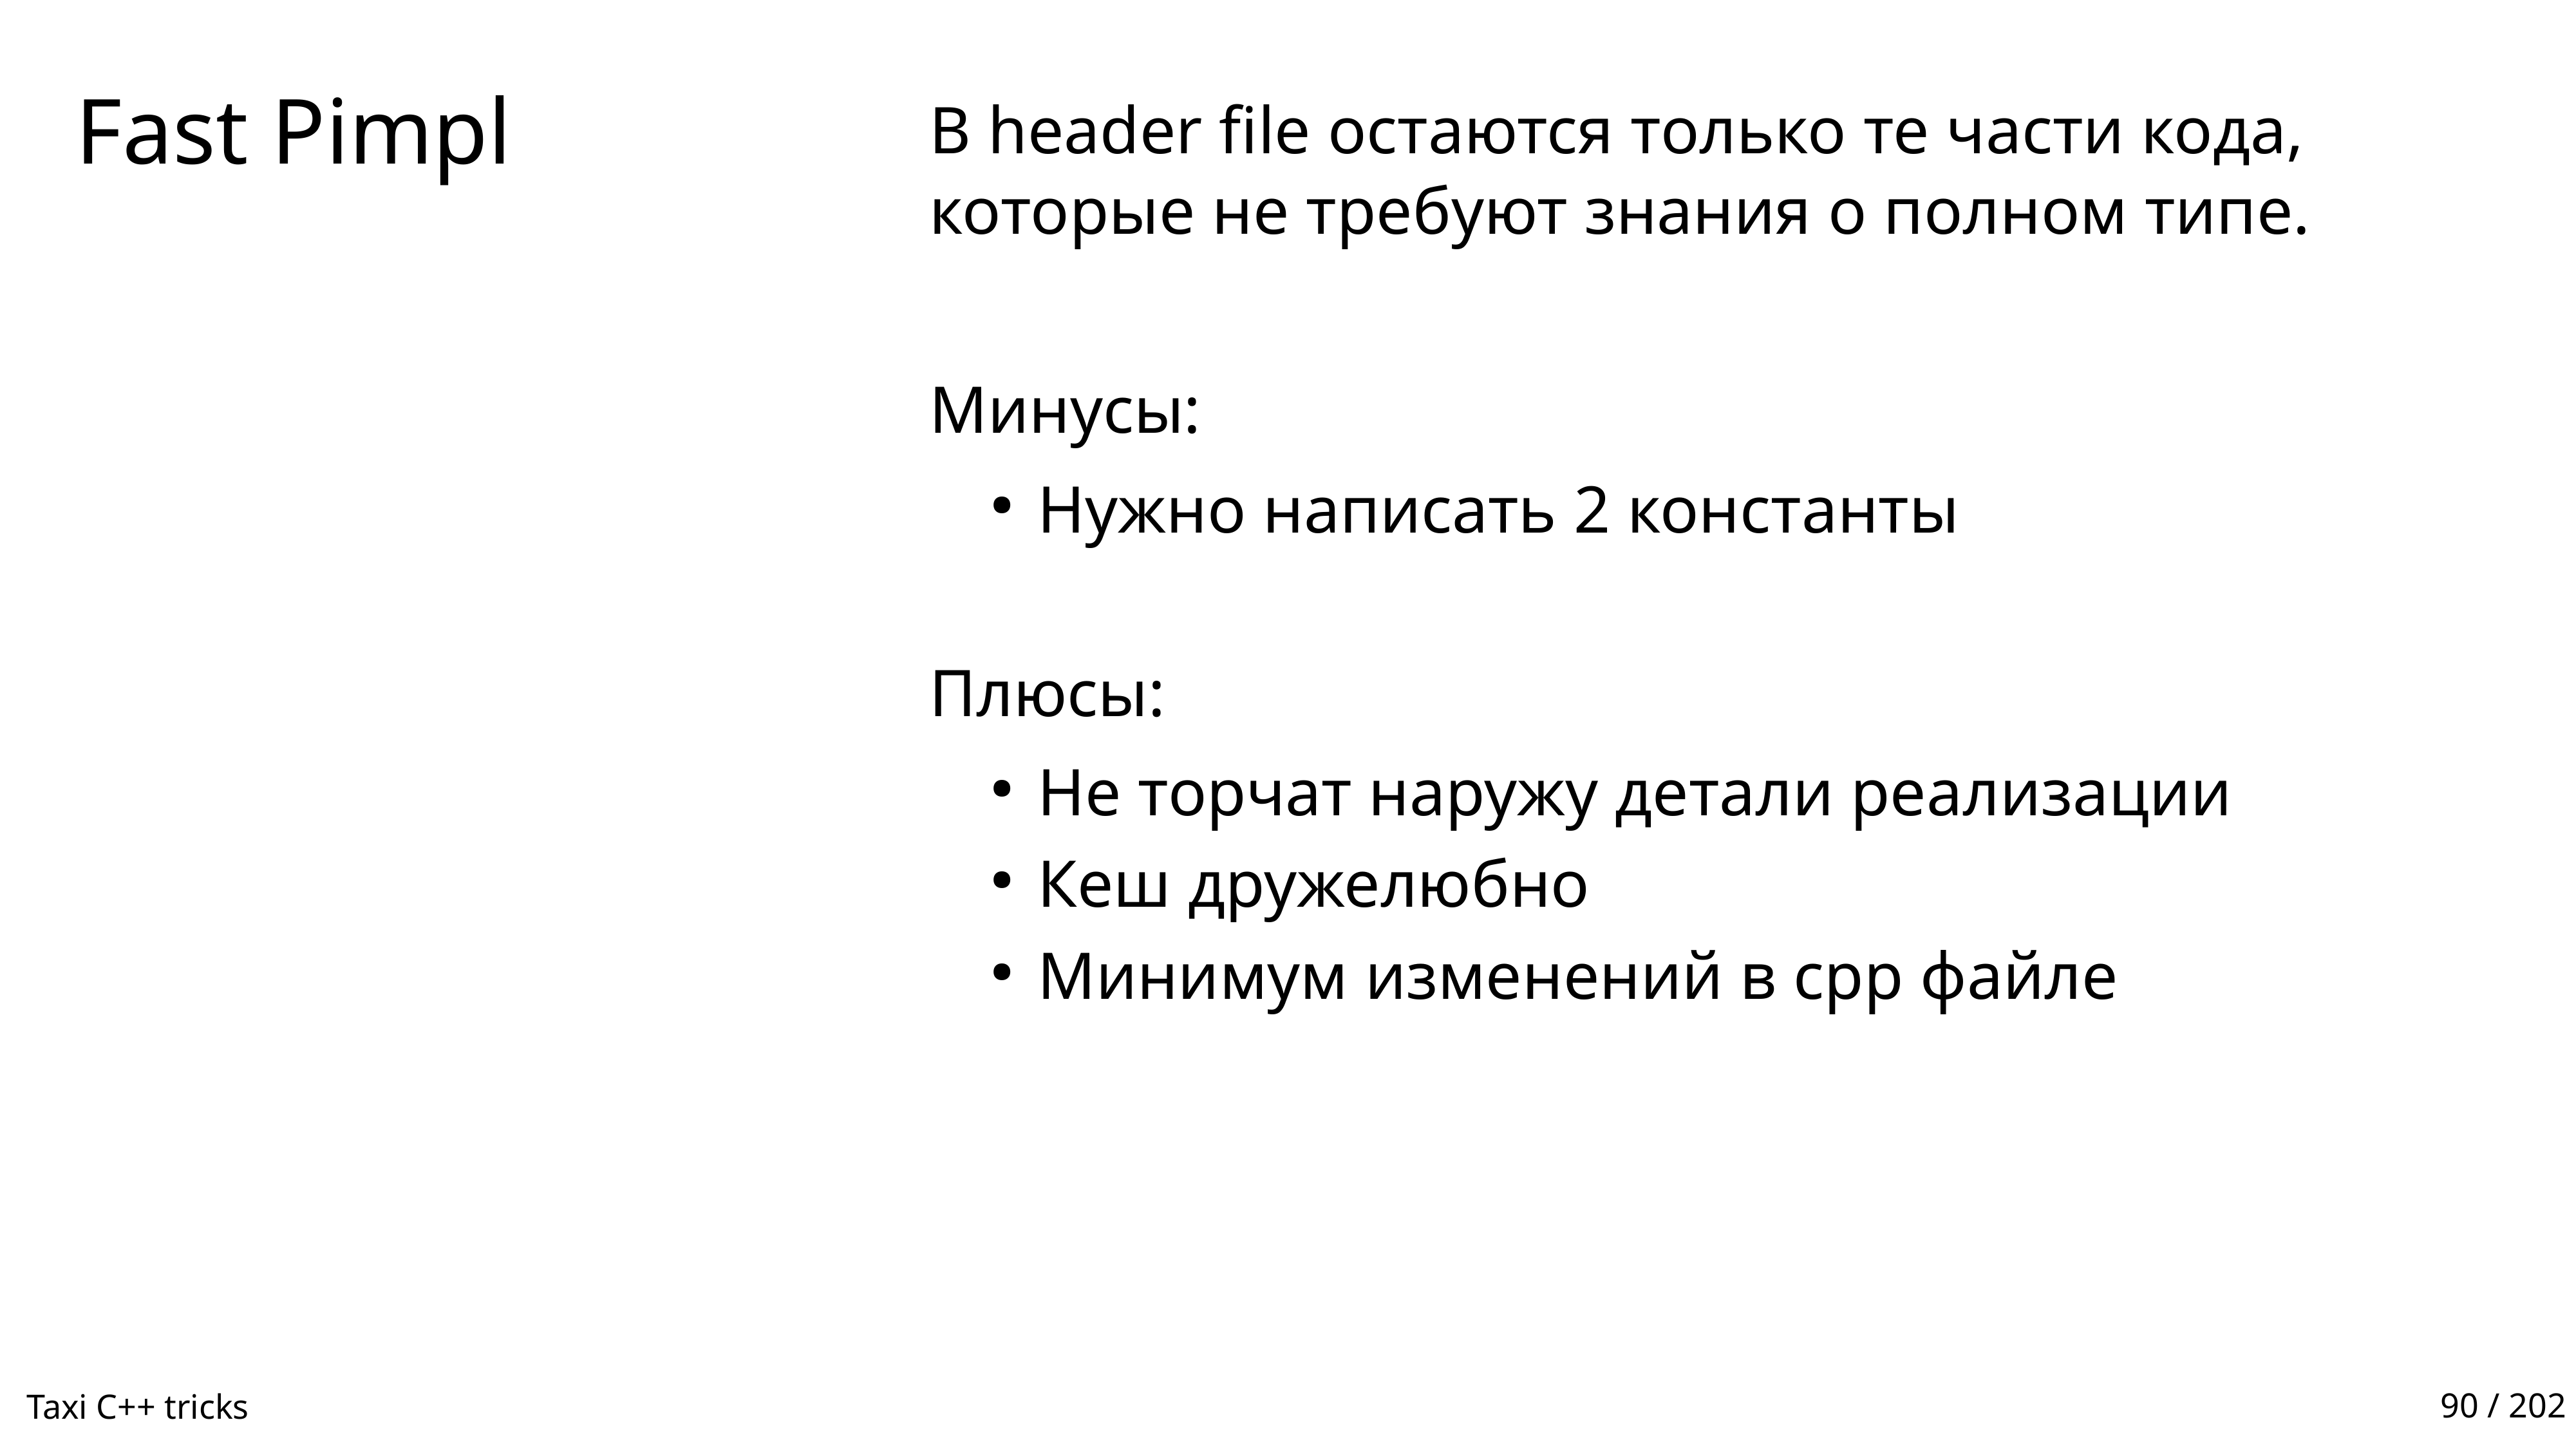

# Fast Pimpl
В header file остаются только те части кода, которые не требуют знания о полном типе.
Минусы:
 Нужно написать 2 константы
Плюсы:
 Не торчат наружу детали реализации
 Кеш дружелюбно
 Минимум изменений в cpp файле
Taxi C++ tricks